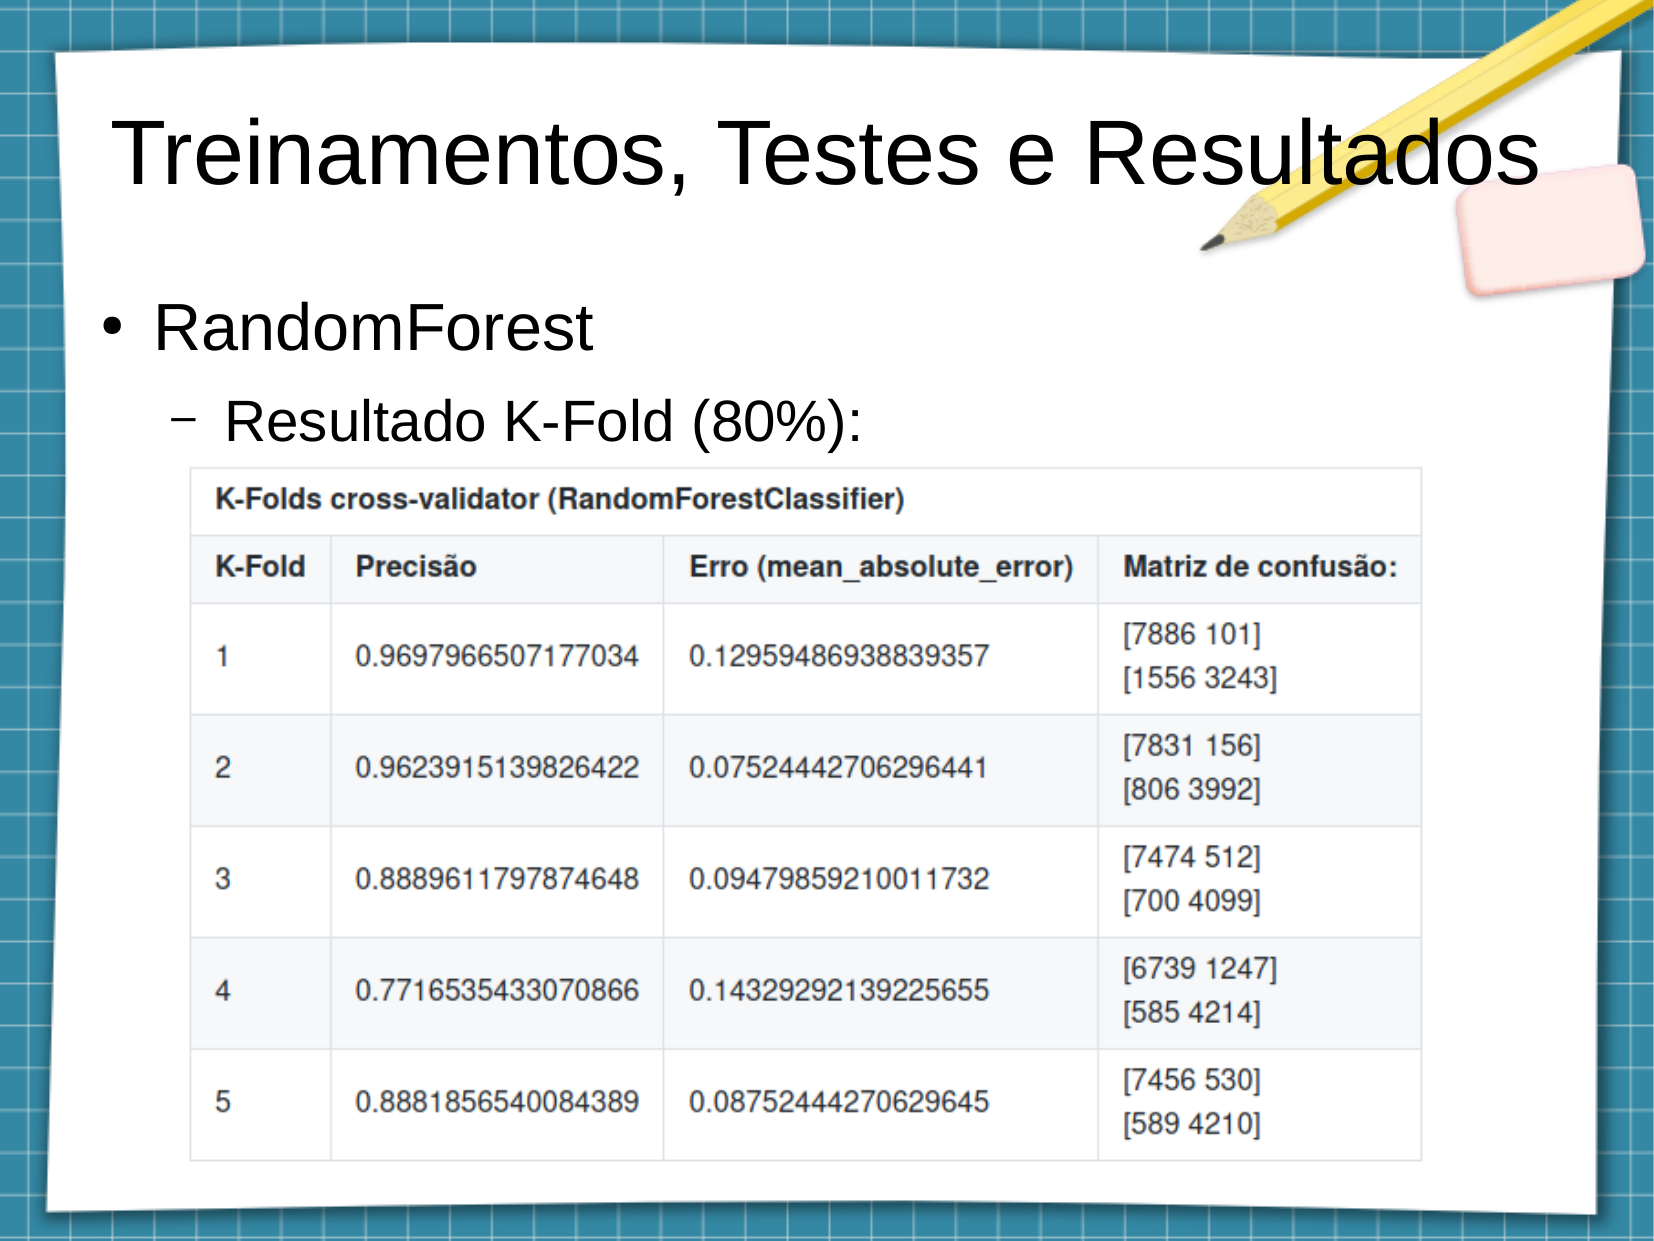

# Treinamentos, Testes e Resultados
RandomForest
Resultado K-Fold (80%):